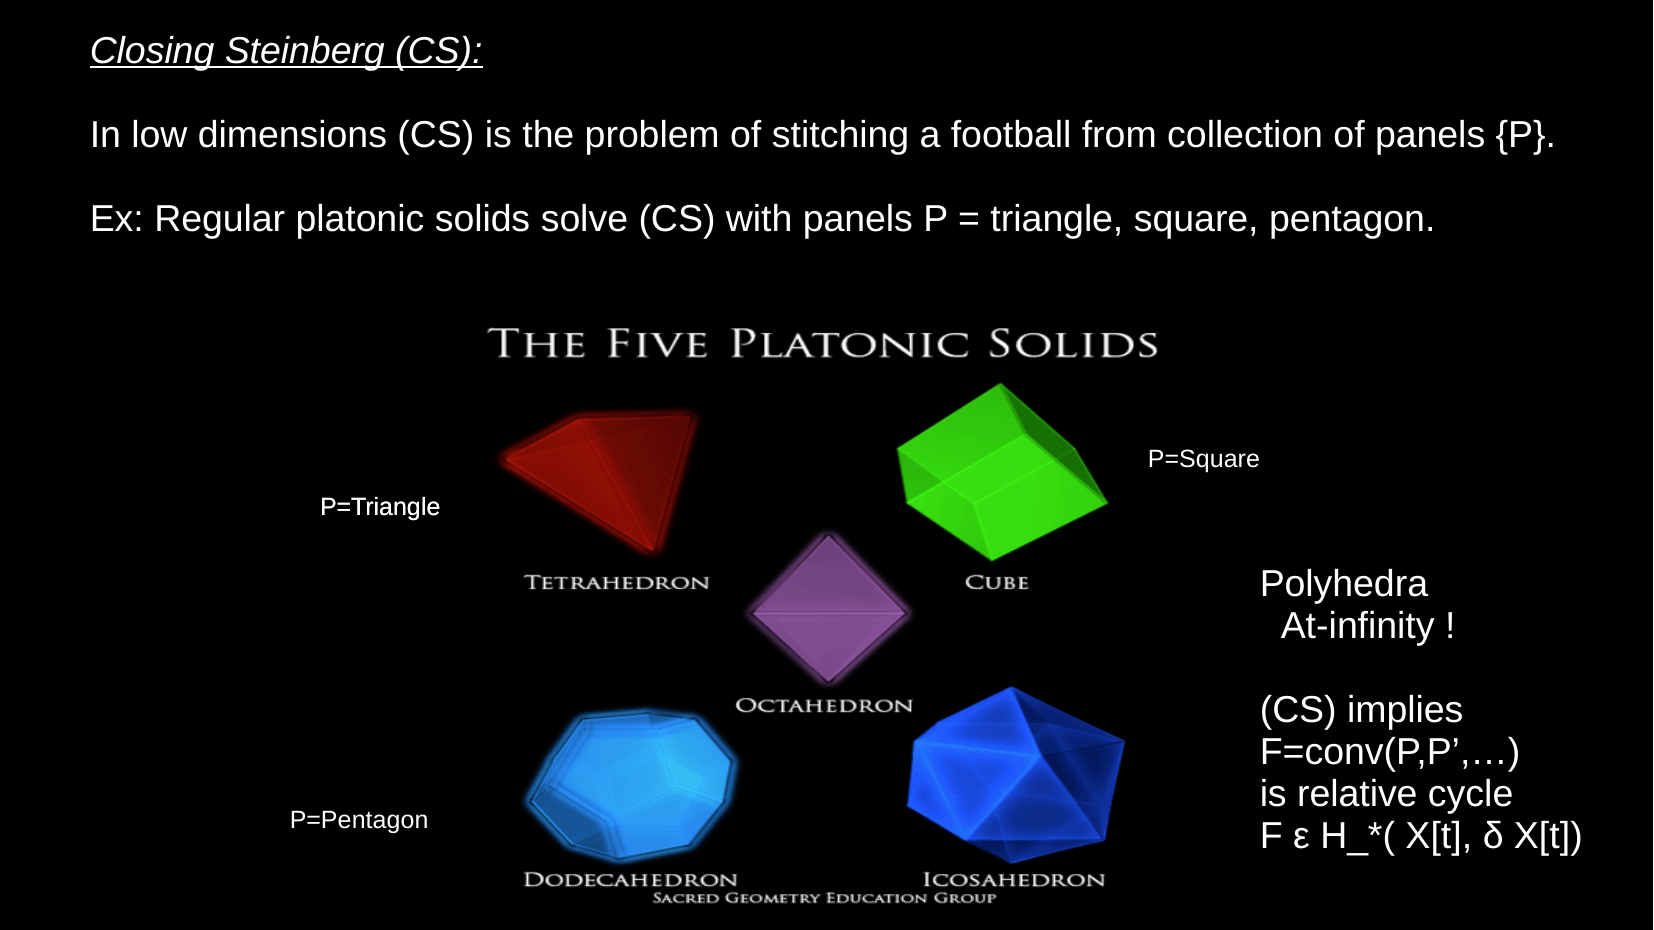

Closing Steinberg (CS):
In low dimensions (CS) is the problem of stitching a football from collection of panels {P}.
Ex: Regular platonic solids solve (CS) with panels P = triangle, square, pentagon.
 P=Triangle
 P=Triangle
P=Square
Polyhedra
 At-infinity !
(CS) implies
F=conv(P,P’,…)
is relative cycle
F ε H_*( X[t], δ X[t])
 P=Pentagon